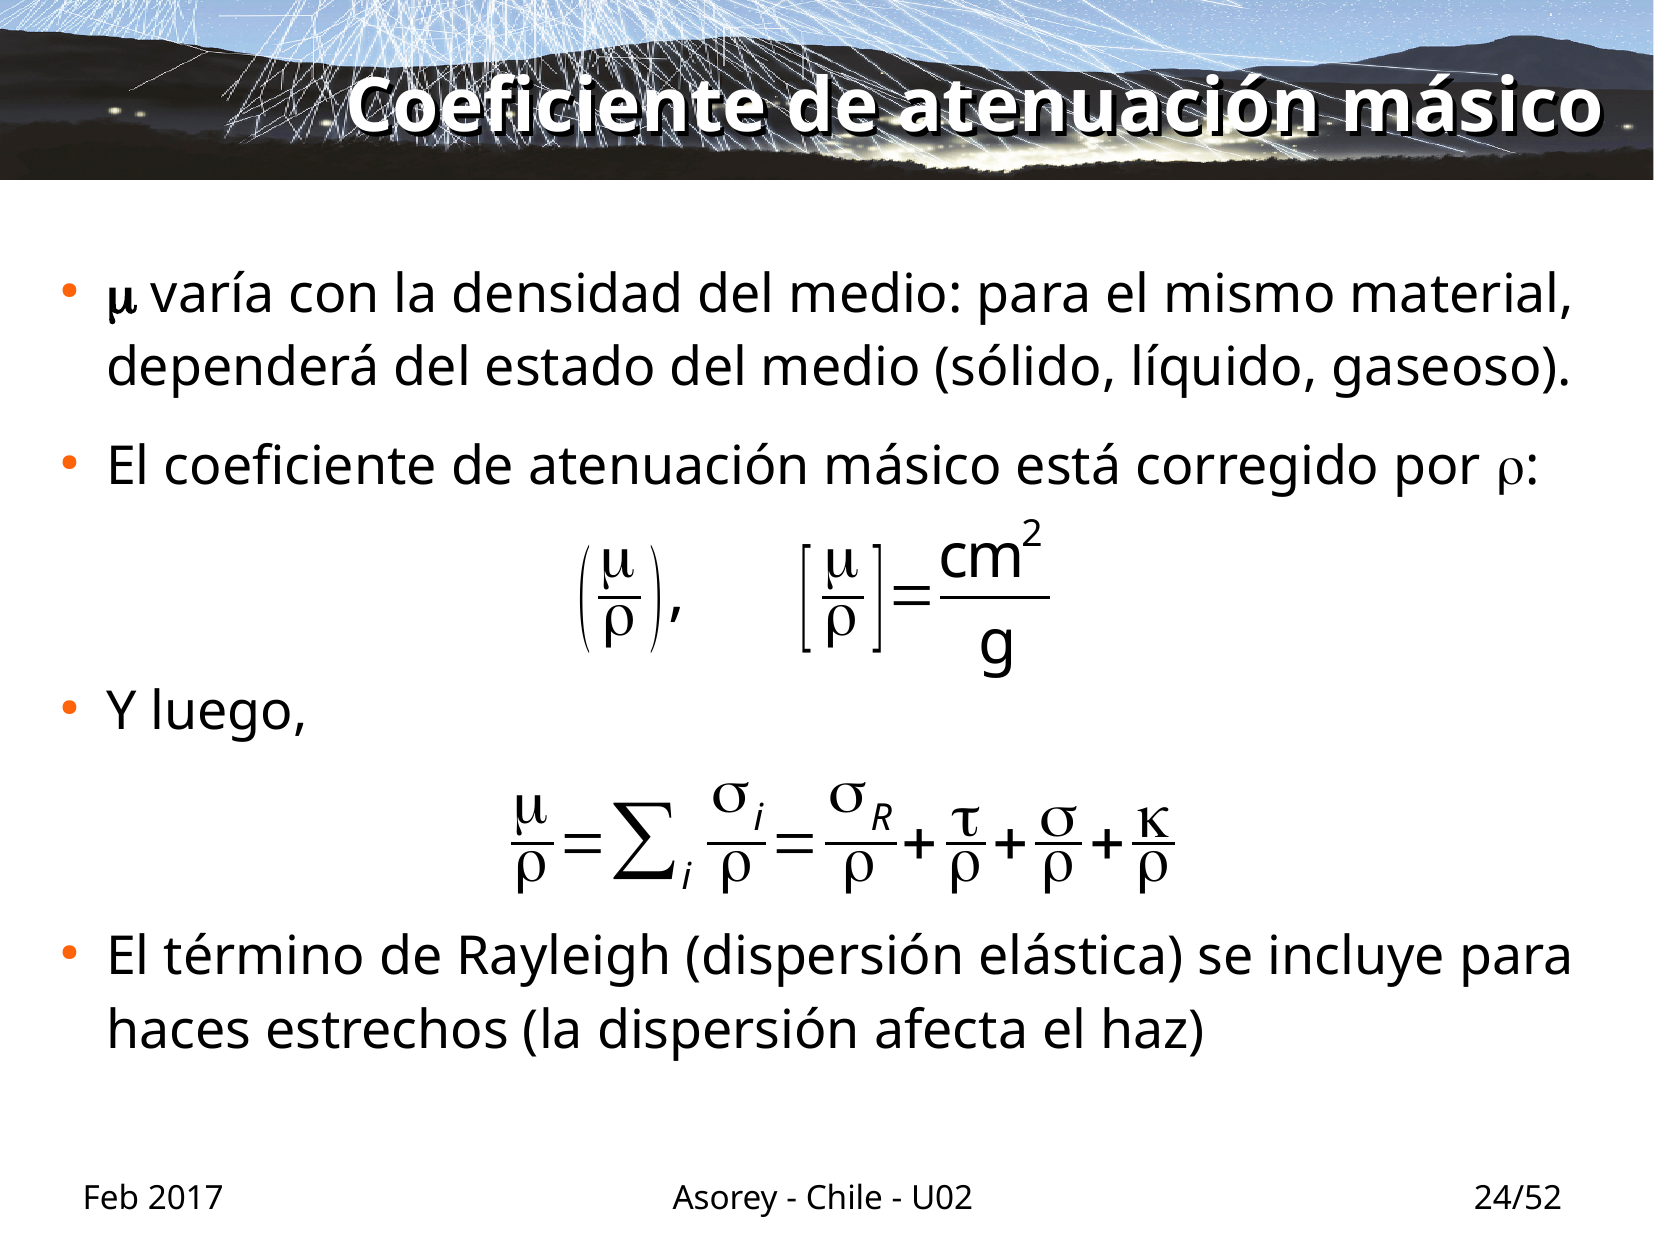

# Coeficiente de atenuación másico
m varía con la densidad del medio: para el mismo material, dependerá del estado del medio (sólido, líquido, gaseoso).
El coeficiente de atenuación másico está corregido por r:
Y luego,
El término de Rayleigh (dispersión elástica) se incluye para haces estrechos (la dispersión afecta el haz)
Feb 2017
Asorey - Chile - U02
24